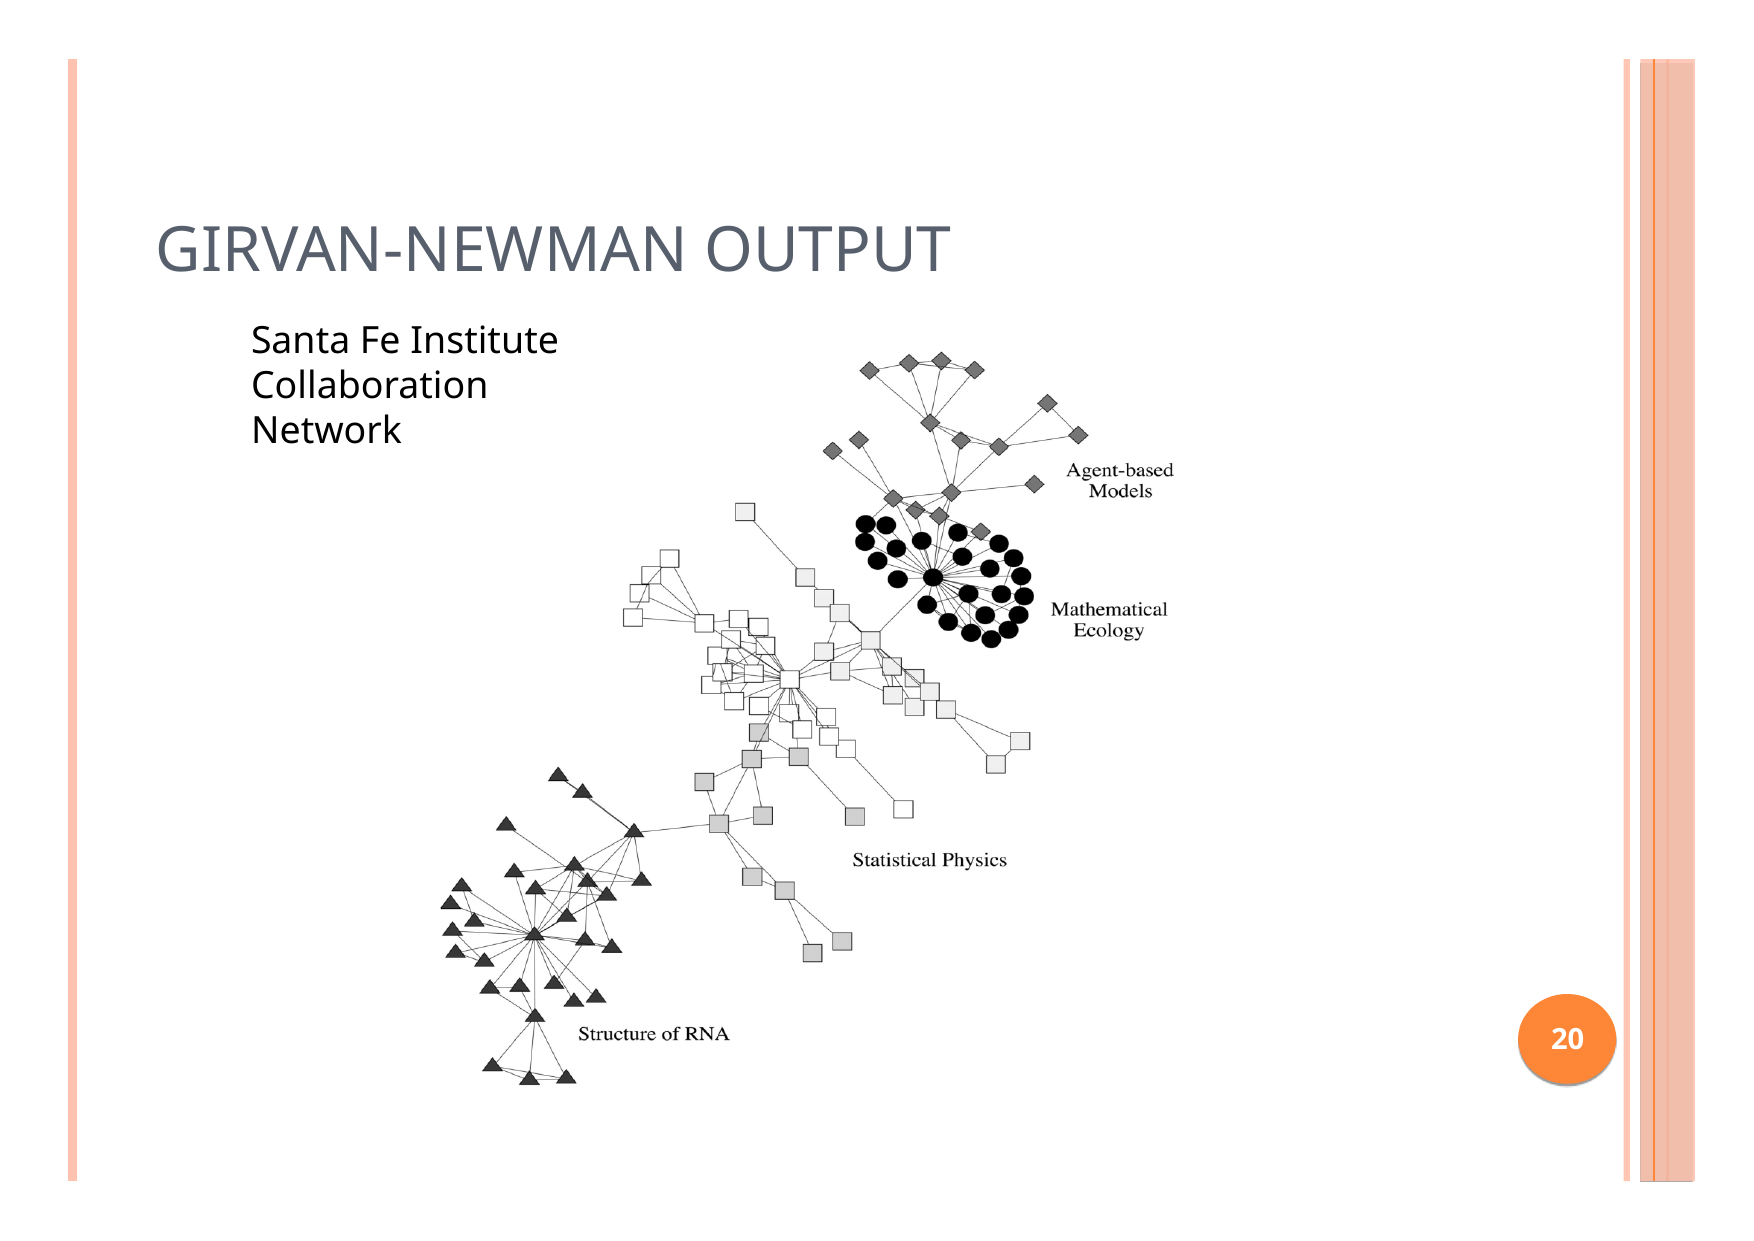

# Girvan-Newman Output
Santa Fe Institute Collaboration Network